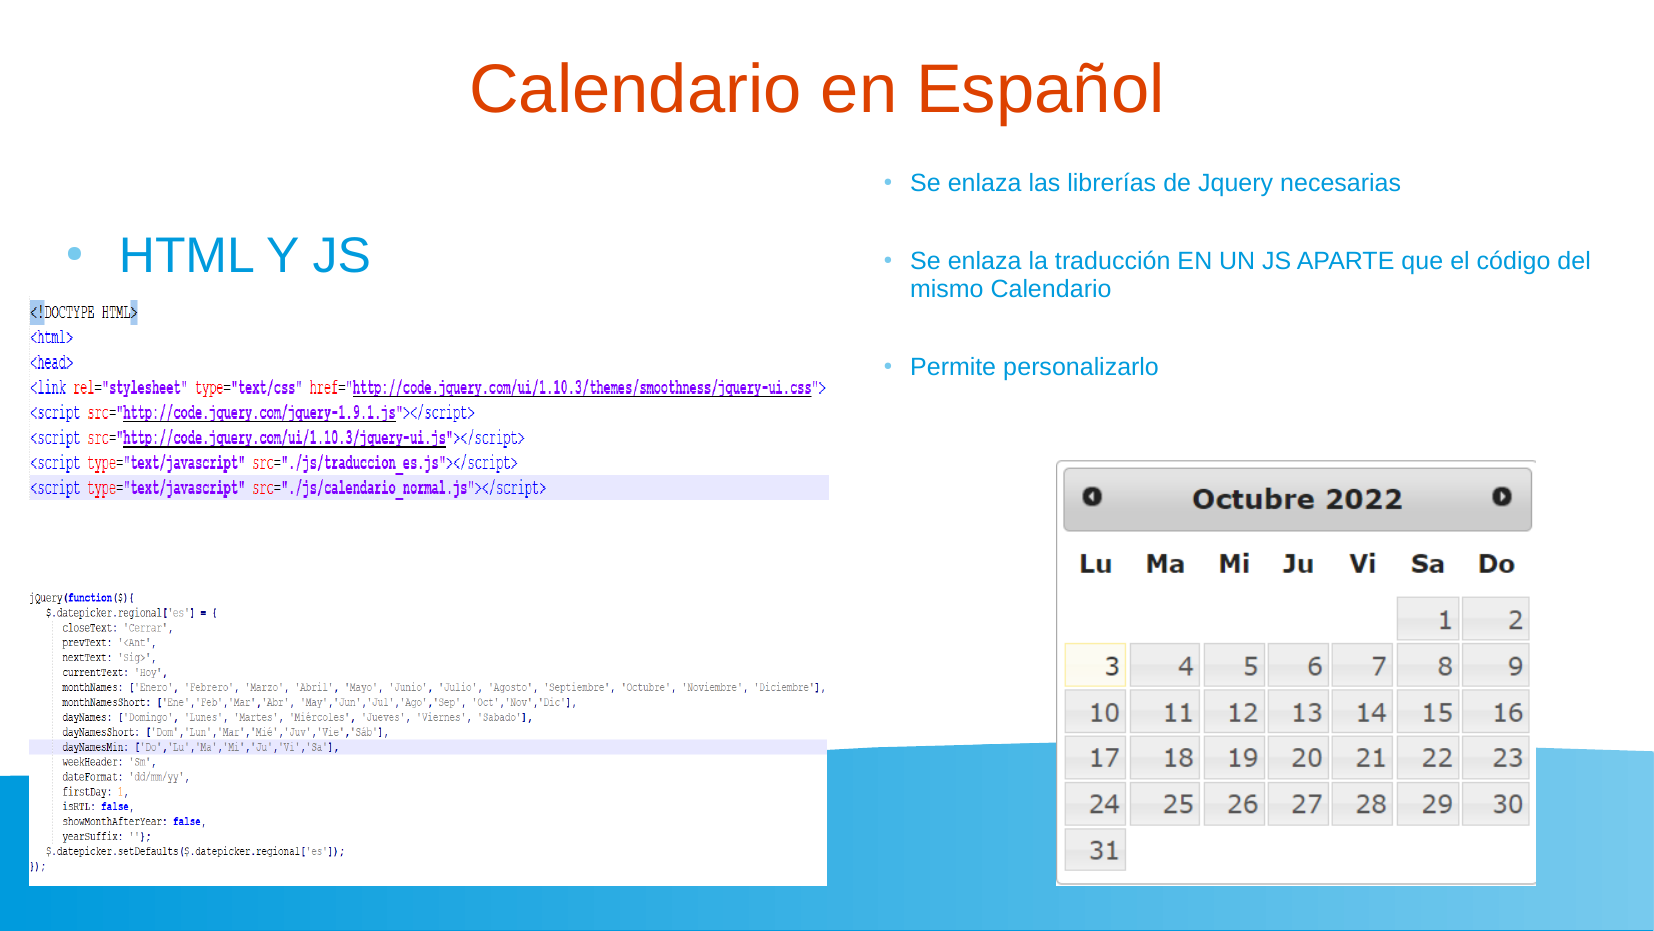

# Calendario en Español
Se enlaza las librerías de Jquery necesarias
Se enlaza la traducción EN UN JS APARTE que el código del mismo Calendario
Permite personalizarlo
HTML Y JS